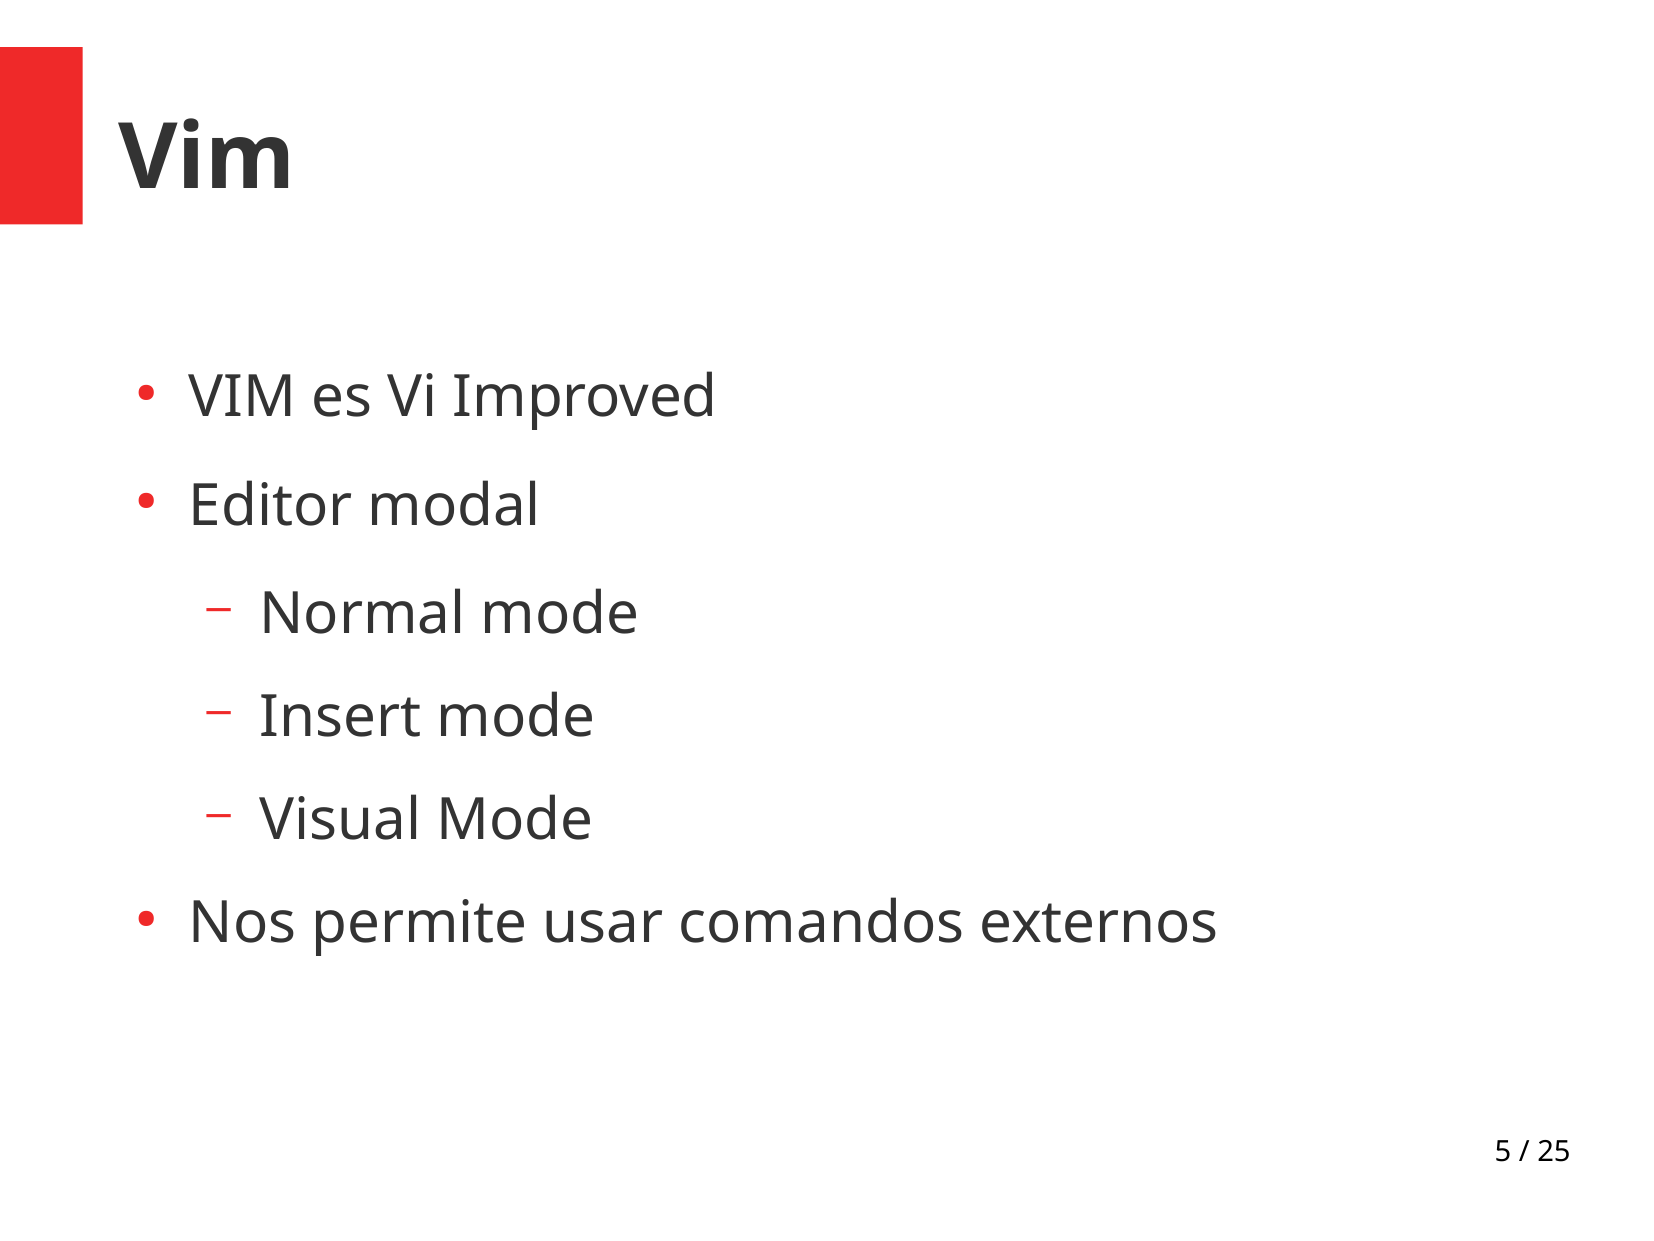

# Vim
VIM es Vi Improved
Editor modal
Normal mode
Insert mode
Visual Mode
Nos permite usar comandos externos
5